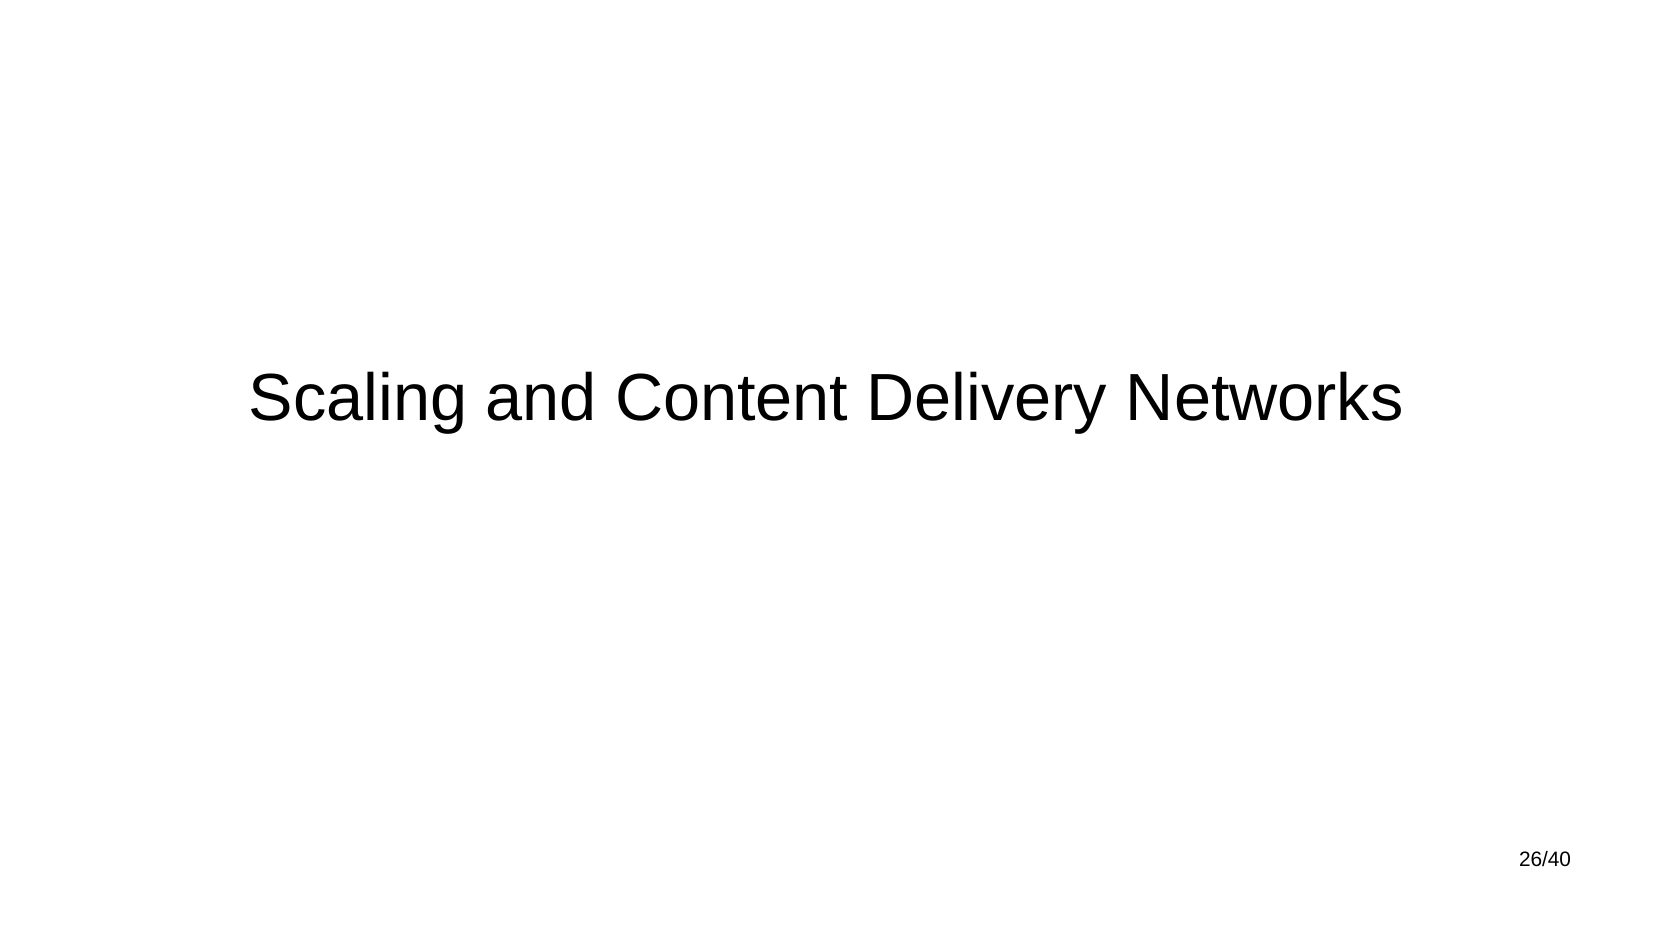

# Scaling and Content Delivery Networks
26